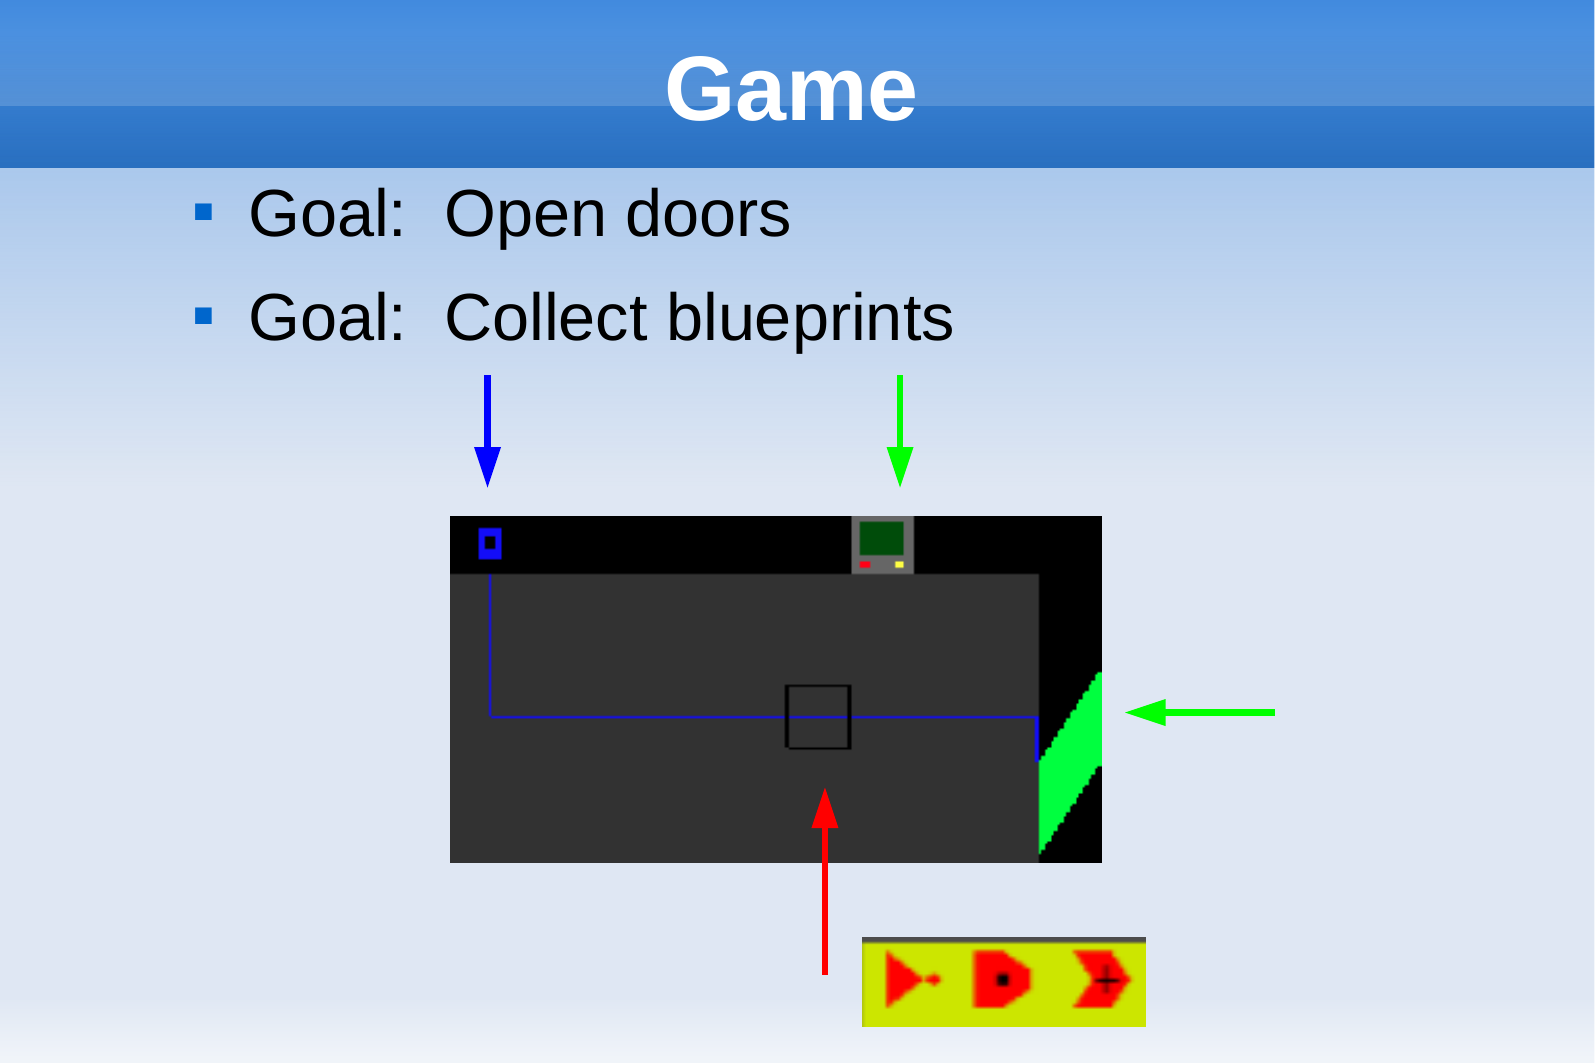

# Game
Goal: Open doors
Goal: Collect blueprints